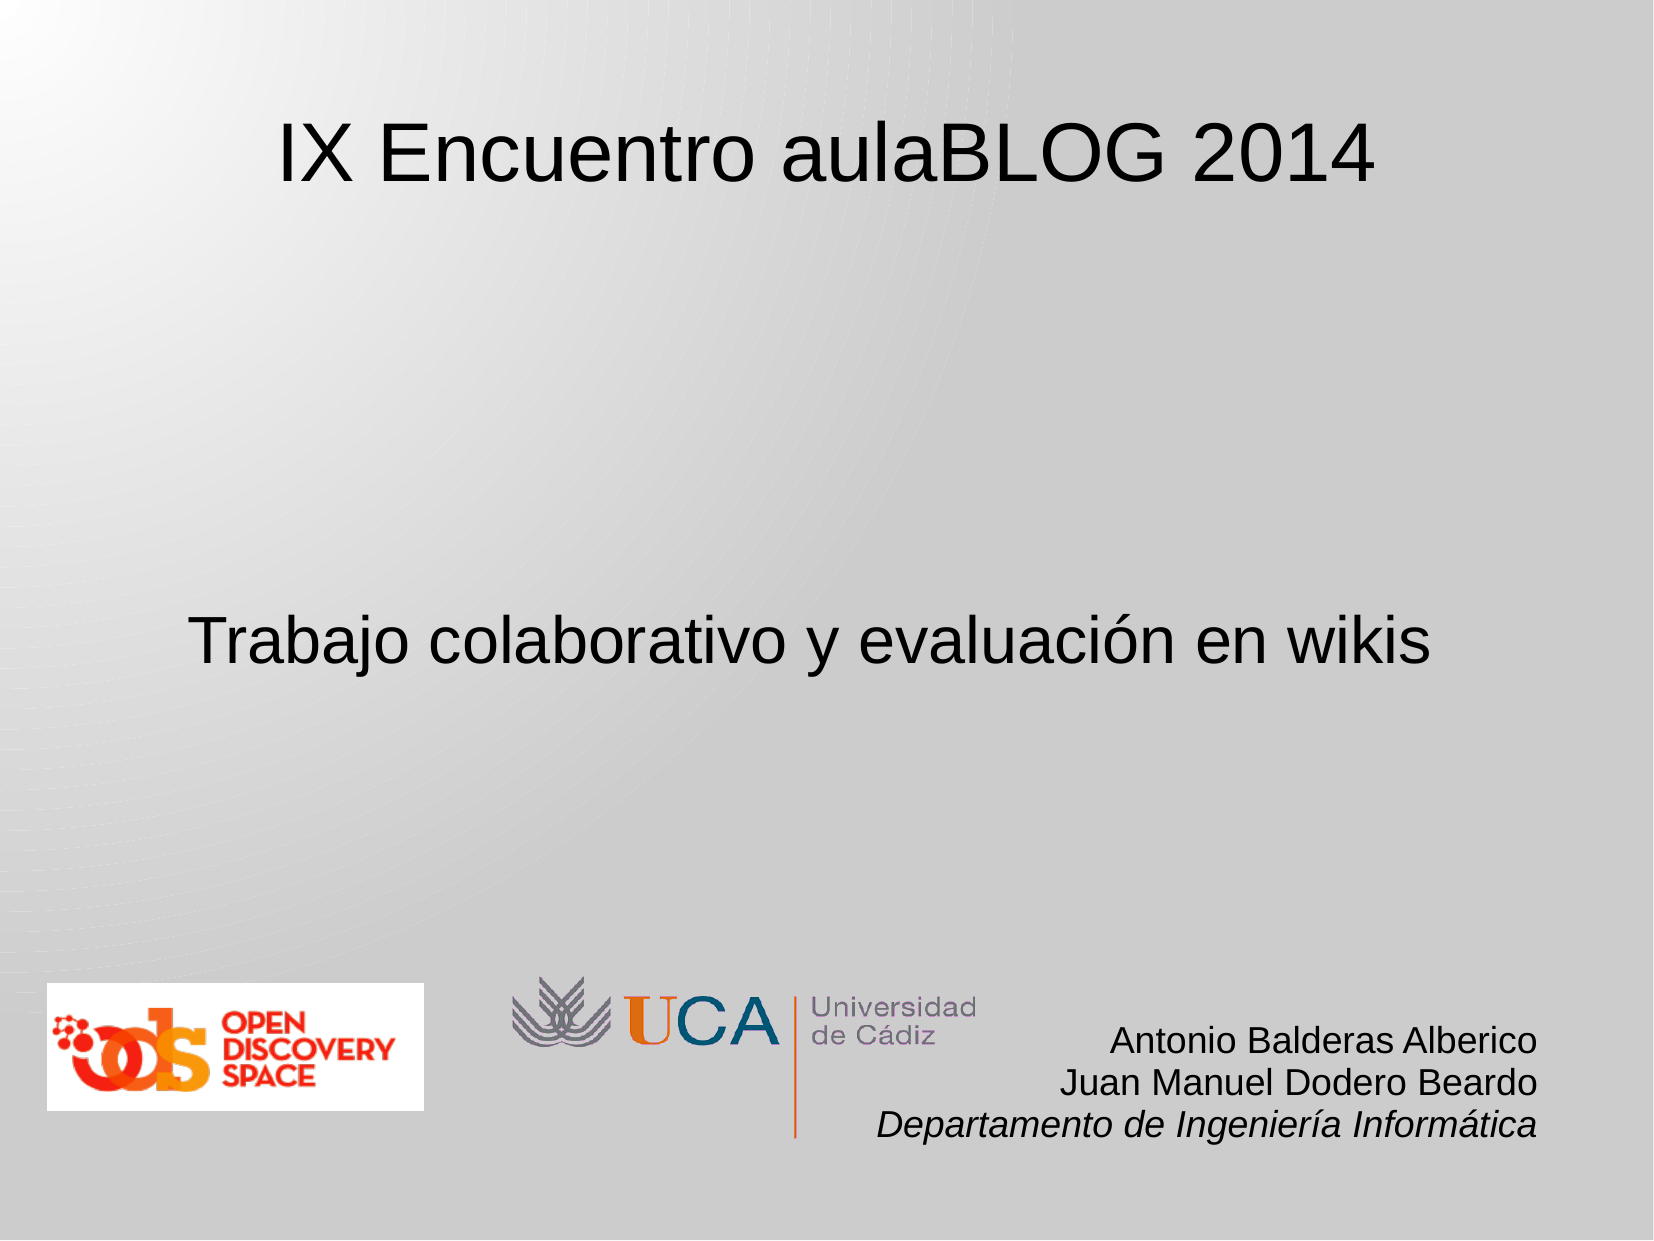

# IX Encuentro aulaBLOG 2014
Trabajo colaborativo y evaluación en wikis
Antonio Balderas Alberico
Juan Manuel Dodero Beardo
Departamento de Ingeniería Informática